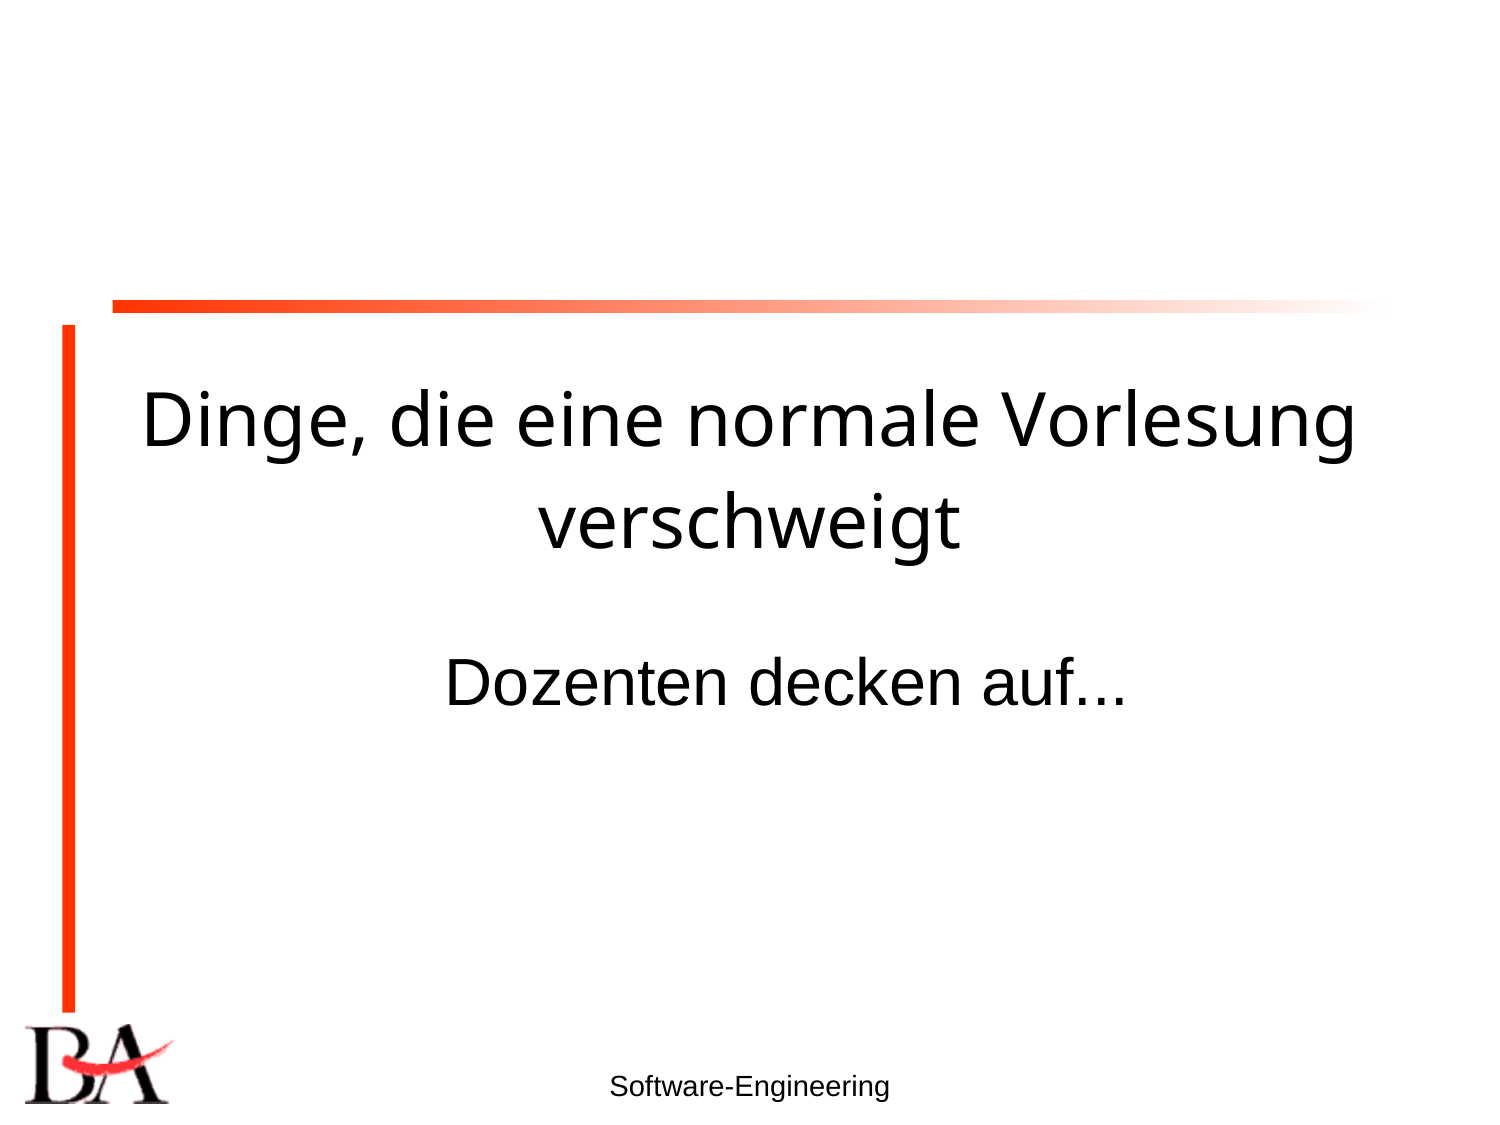

# Dinge, die eine normale Vorlesung verschweigt
Dozenten decken auf...